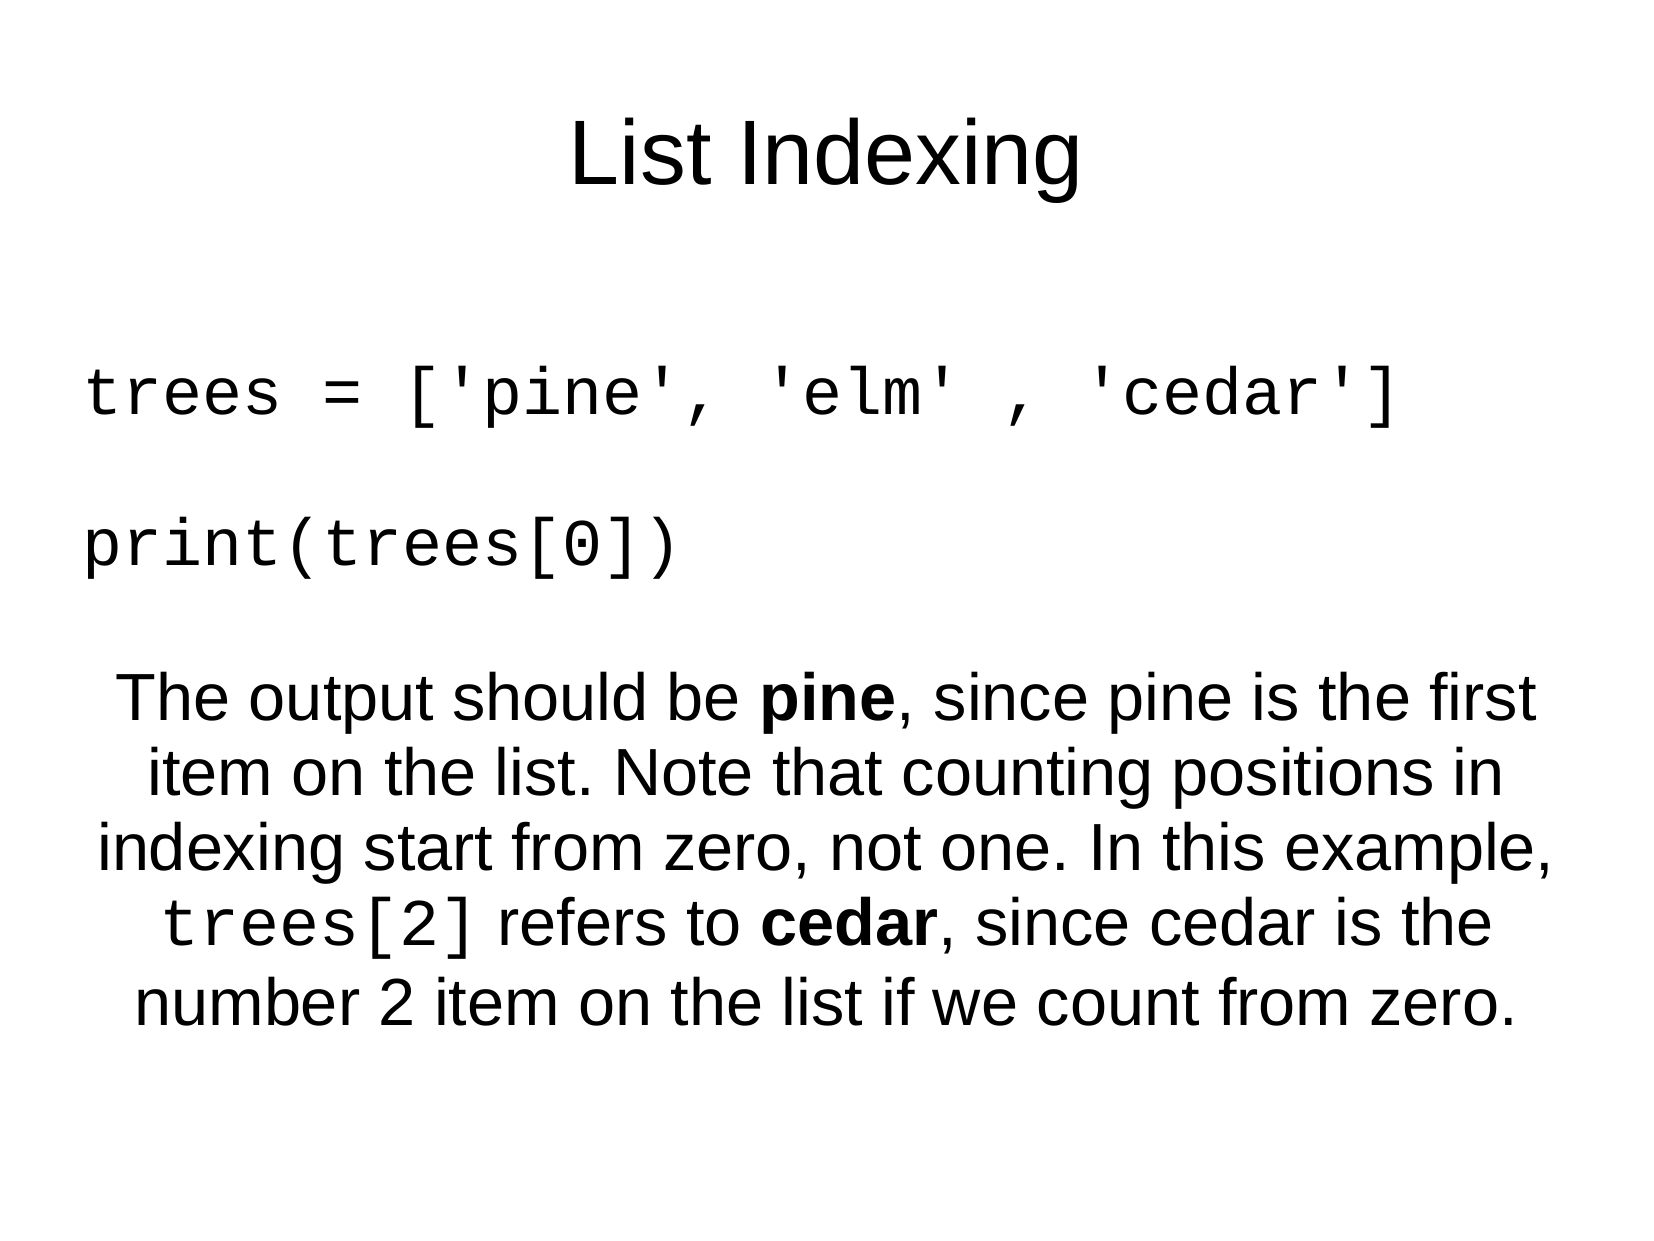

# List Indexing
trees = ['pine', 'elm' , 'cedar']
print(trees[0])
The output should be pine, since pine is the first item on the list. Note that counting positions in indexing start from zero, not one. In this example, trees[2] refers to cedar, since cedar is the number 2 item on the list if we count from zero.